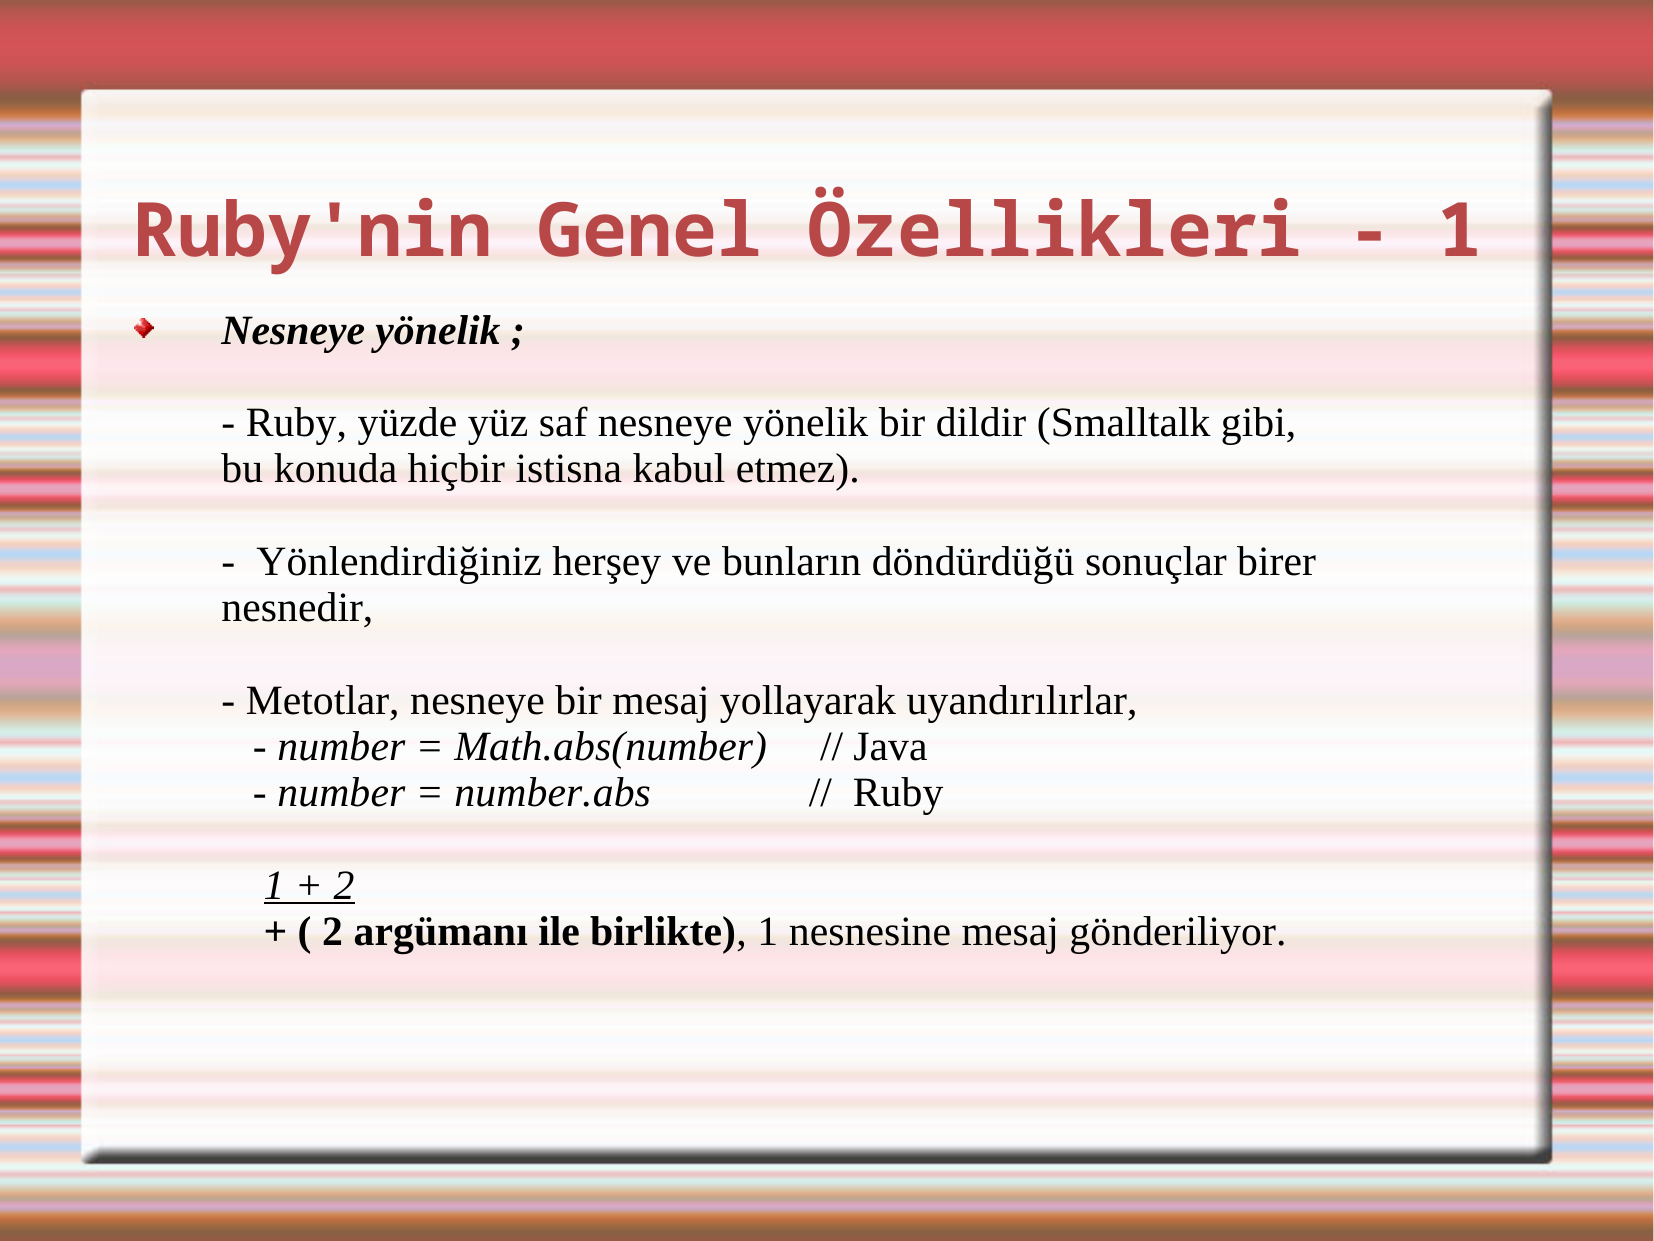

Ruby'nin Genel Özellikleri - 1
Nesneye yönelik ;
- Ruby, yüzde yüz saf nesneye yönelik bir dildir (Smalltalk gibi, bu konuda hiçbir istisna kabul etmez).
- Yönlendirdiğiniz herşey ve bunların döndürdüğü sonuçlar birer nesnedir,
- Metotlar, nesneye bir mesaj yollayarak uyandırılırlar,
 - number = Math.abs(number) // Java
 - number = number.abs // Ruby
 1 + 2
 + ( 2 argümanı ile birlikte), 1 nesnesine mesaj gönderiliyor.